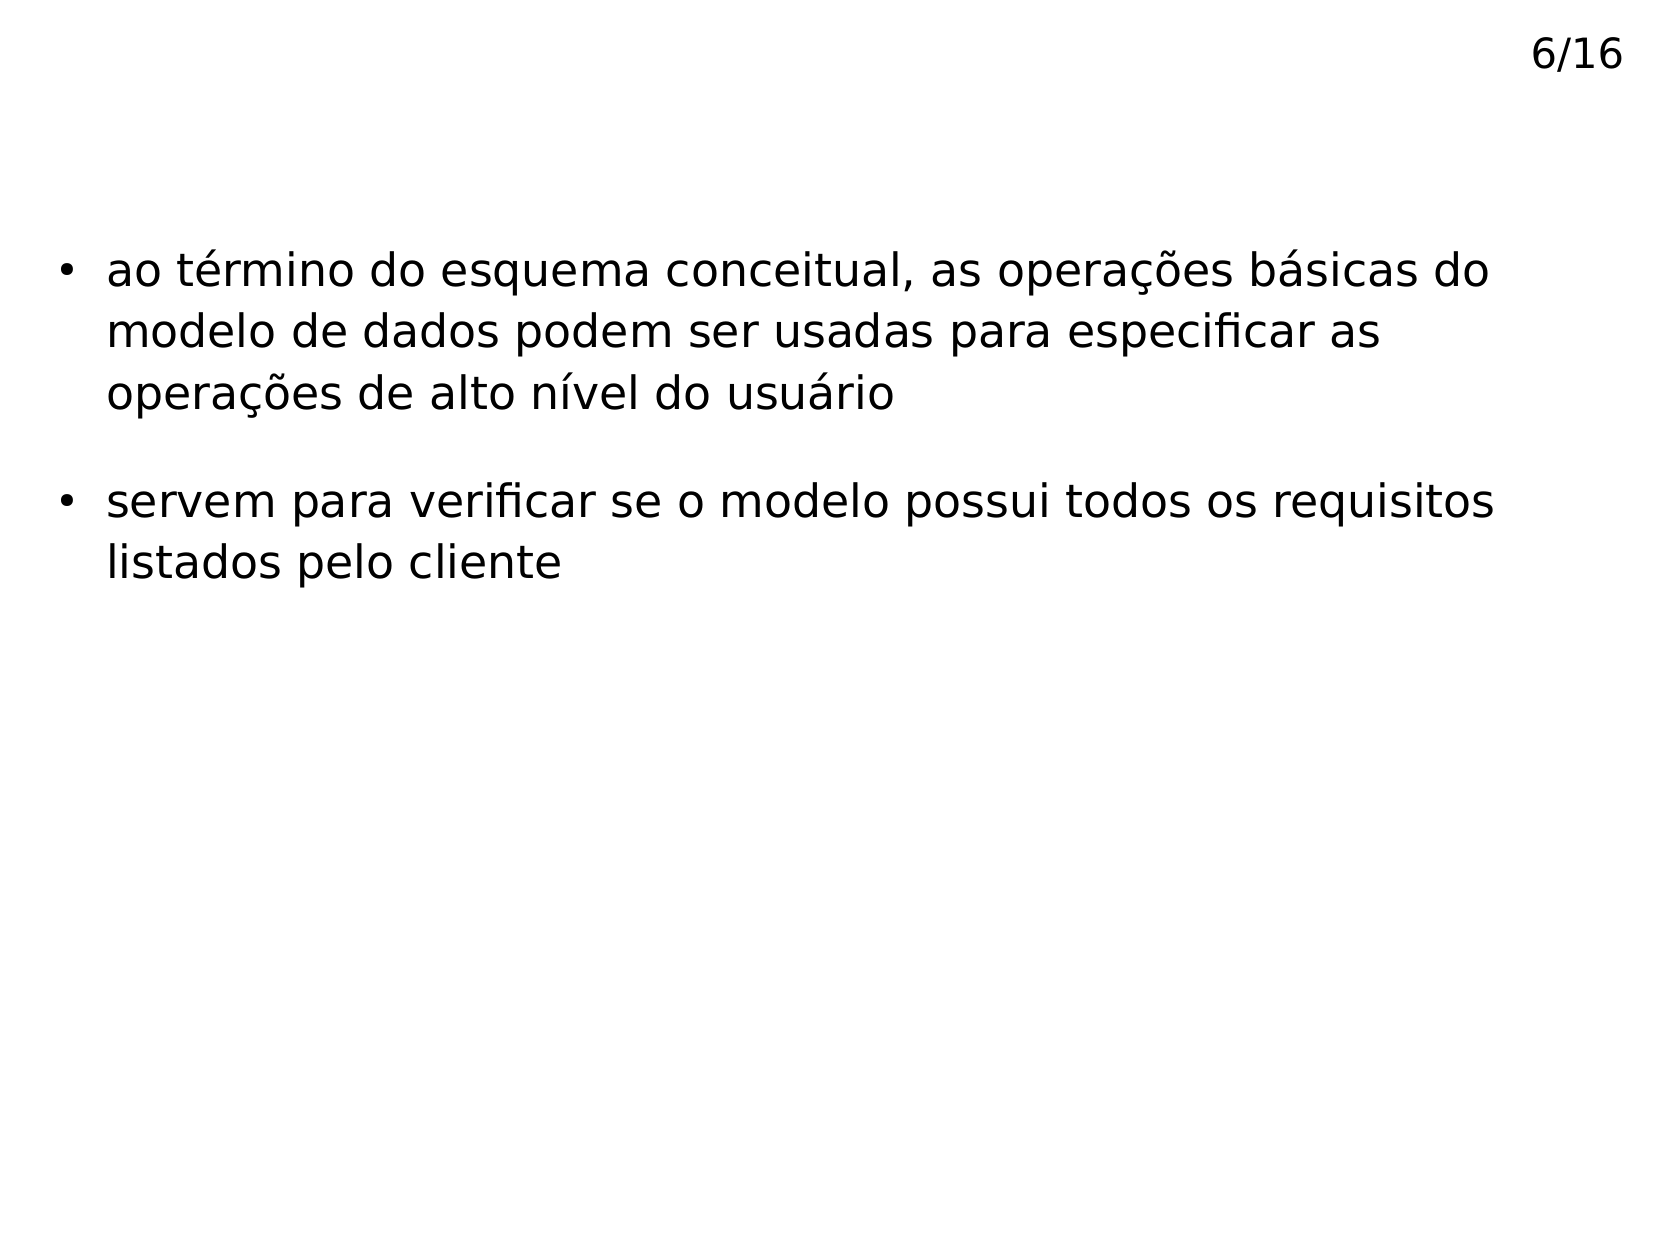

#
6
ao término do esquema conceitual, as operações básicas do modelo de dados podem ser usadas para especificar as operações de alto nível do usuário
servem para verificar se o modelo possui todos os requisitos listados pelo cliente